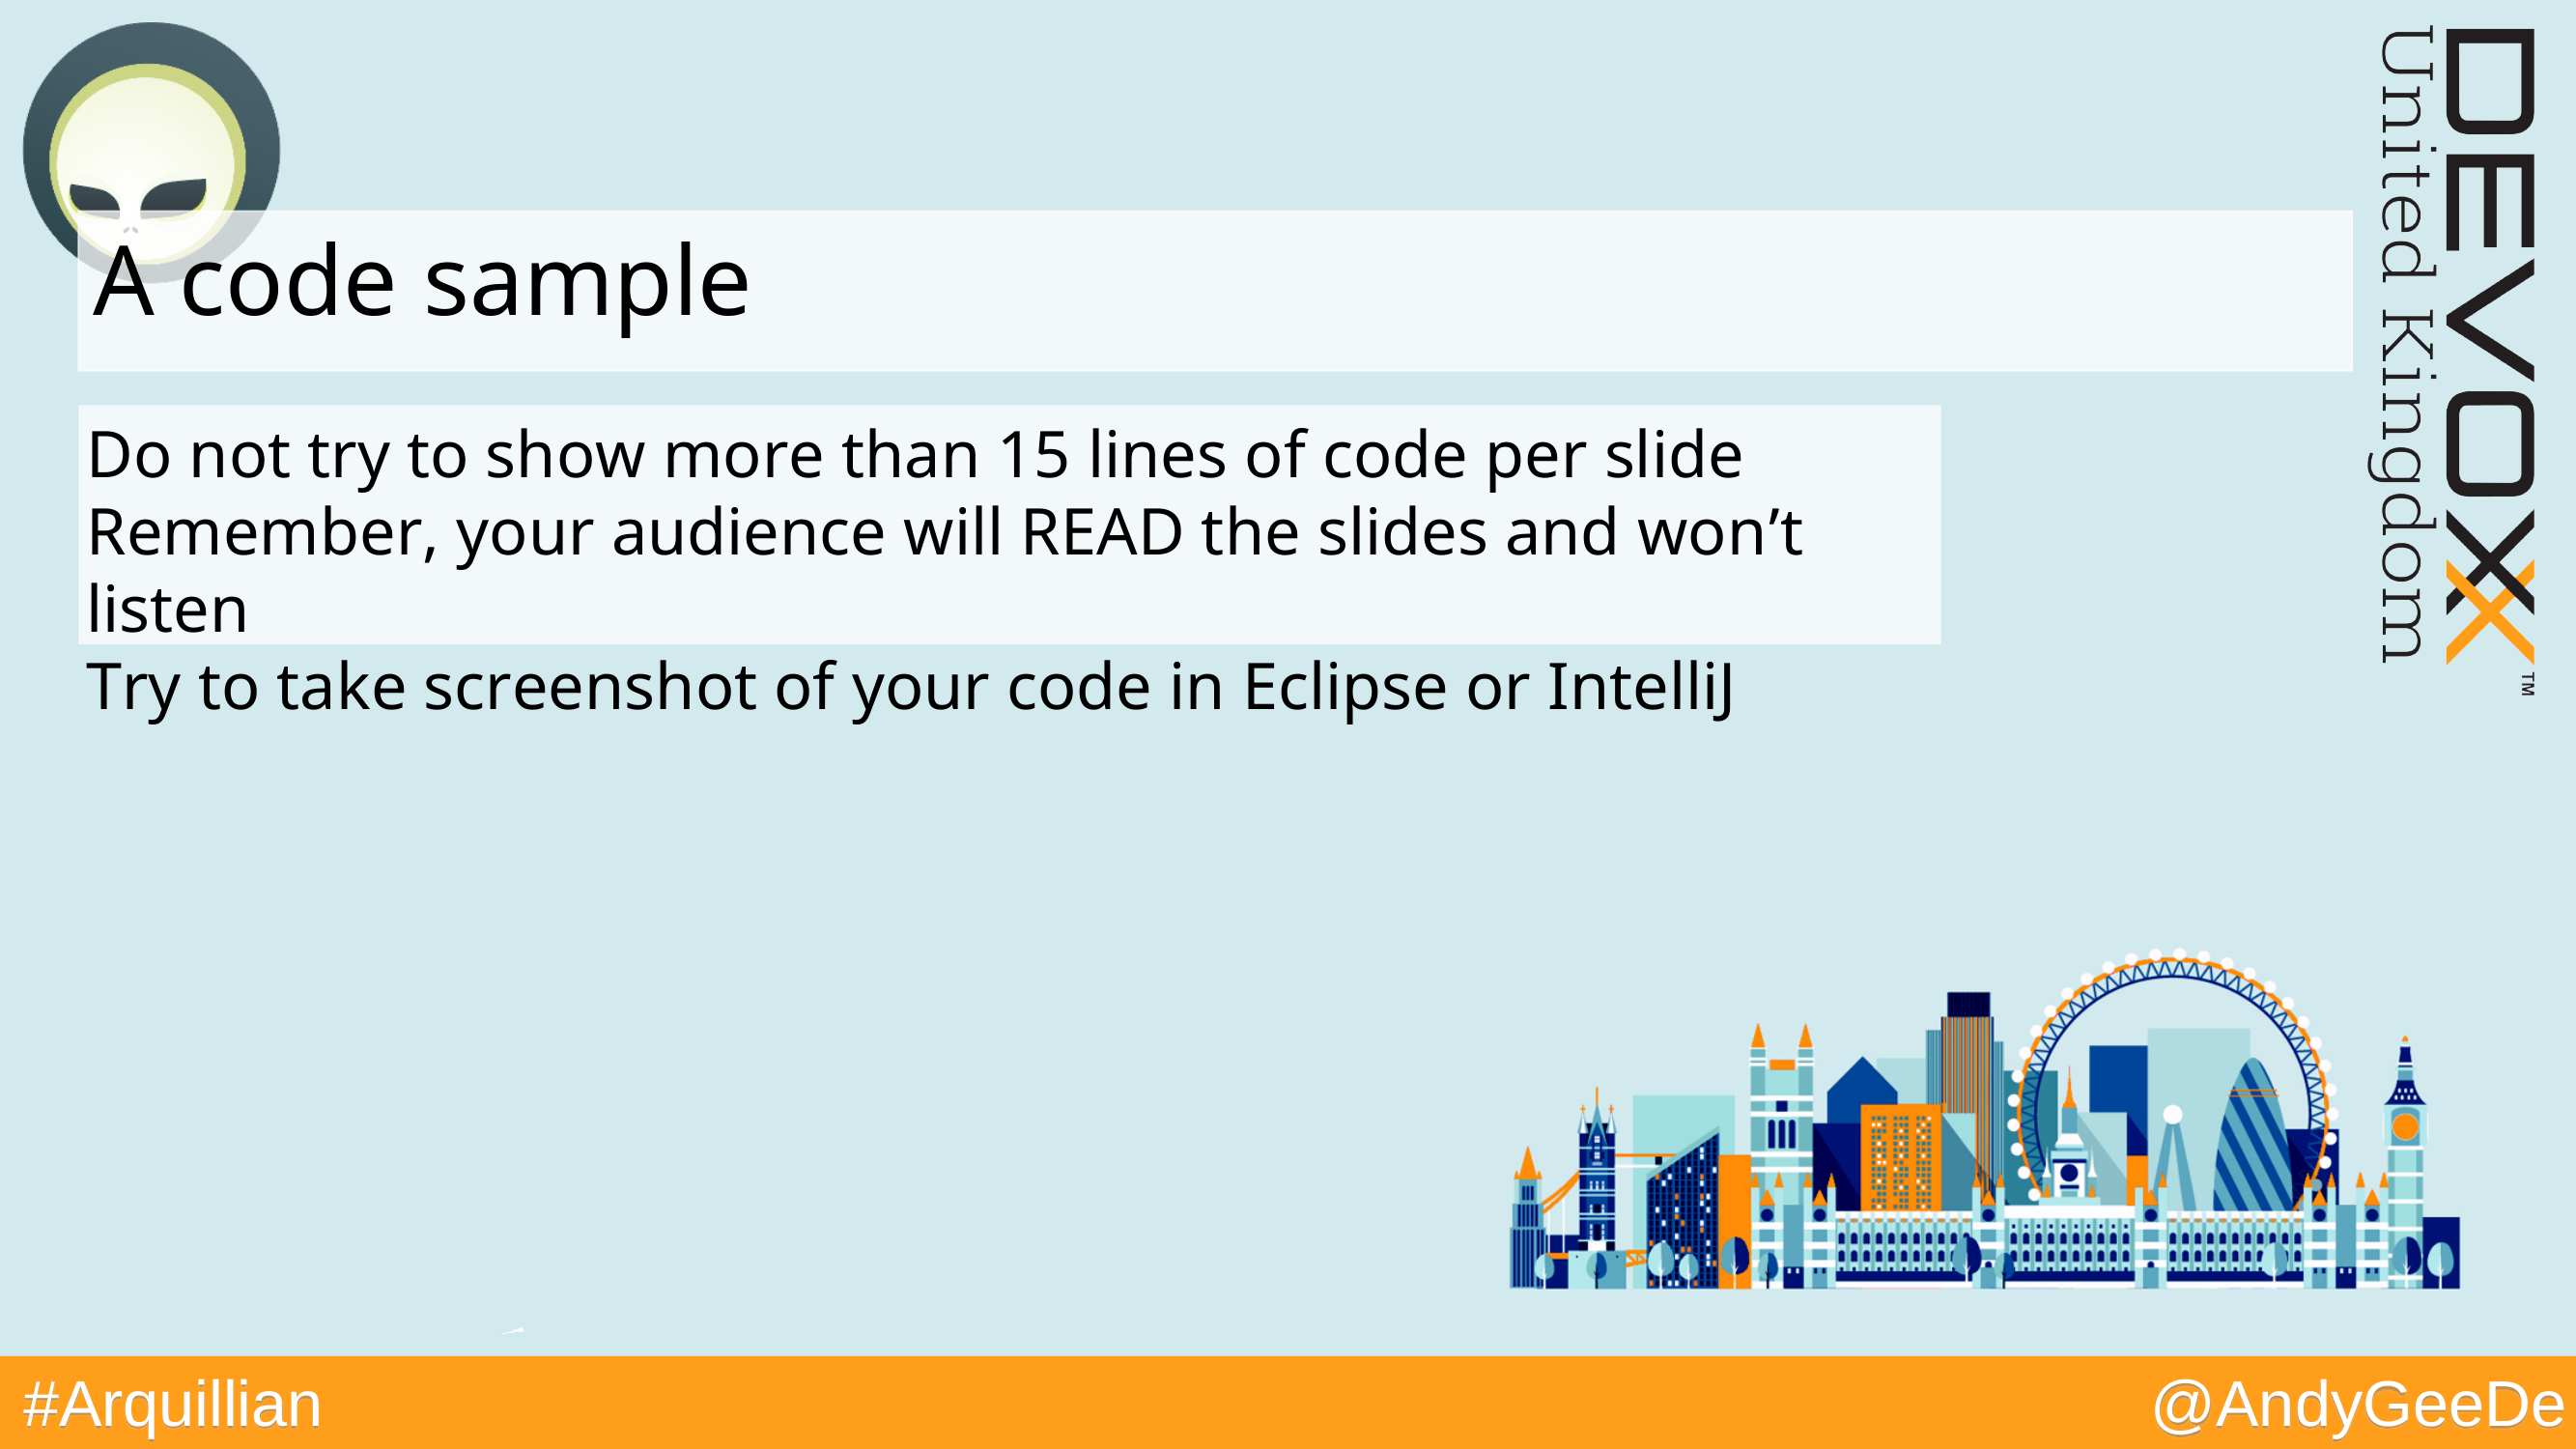

# A code sample
Do not try to show more than 15 lines of code per slide
Remember, your audience will READ the slides and won’t listen
Try to take screenshot of your code in Eclipse or IntelliJ